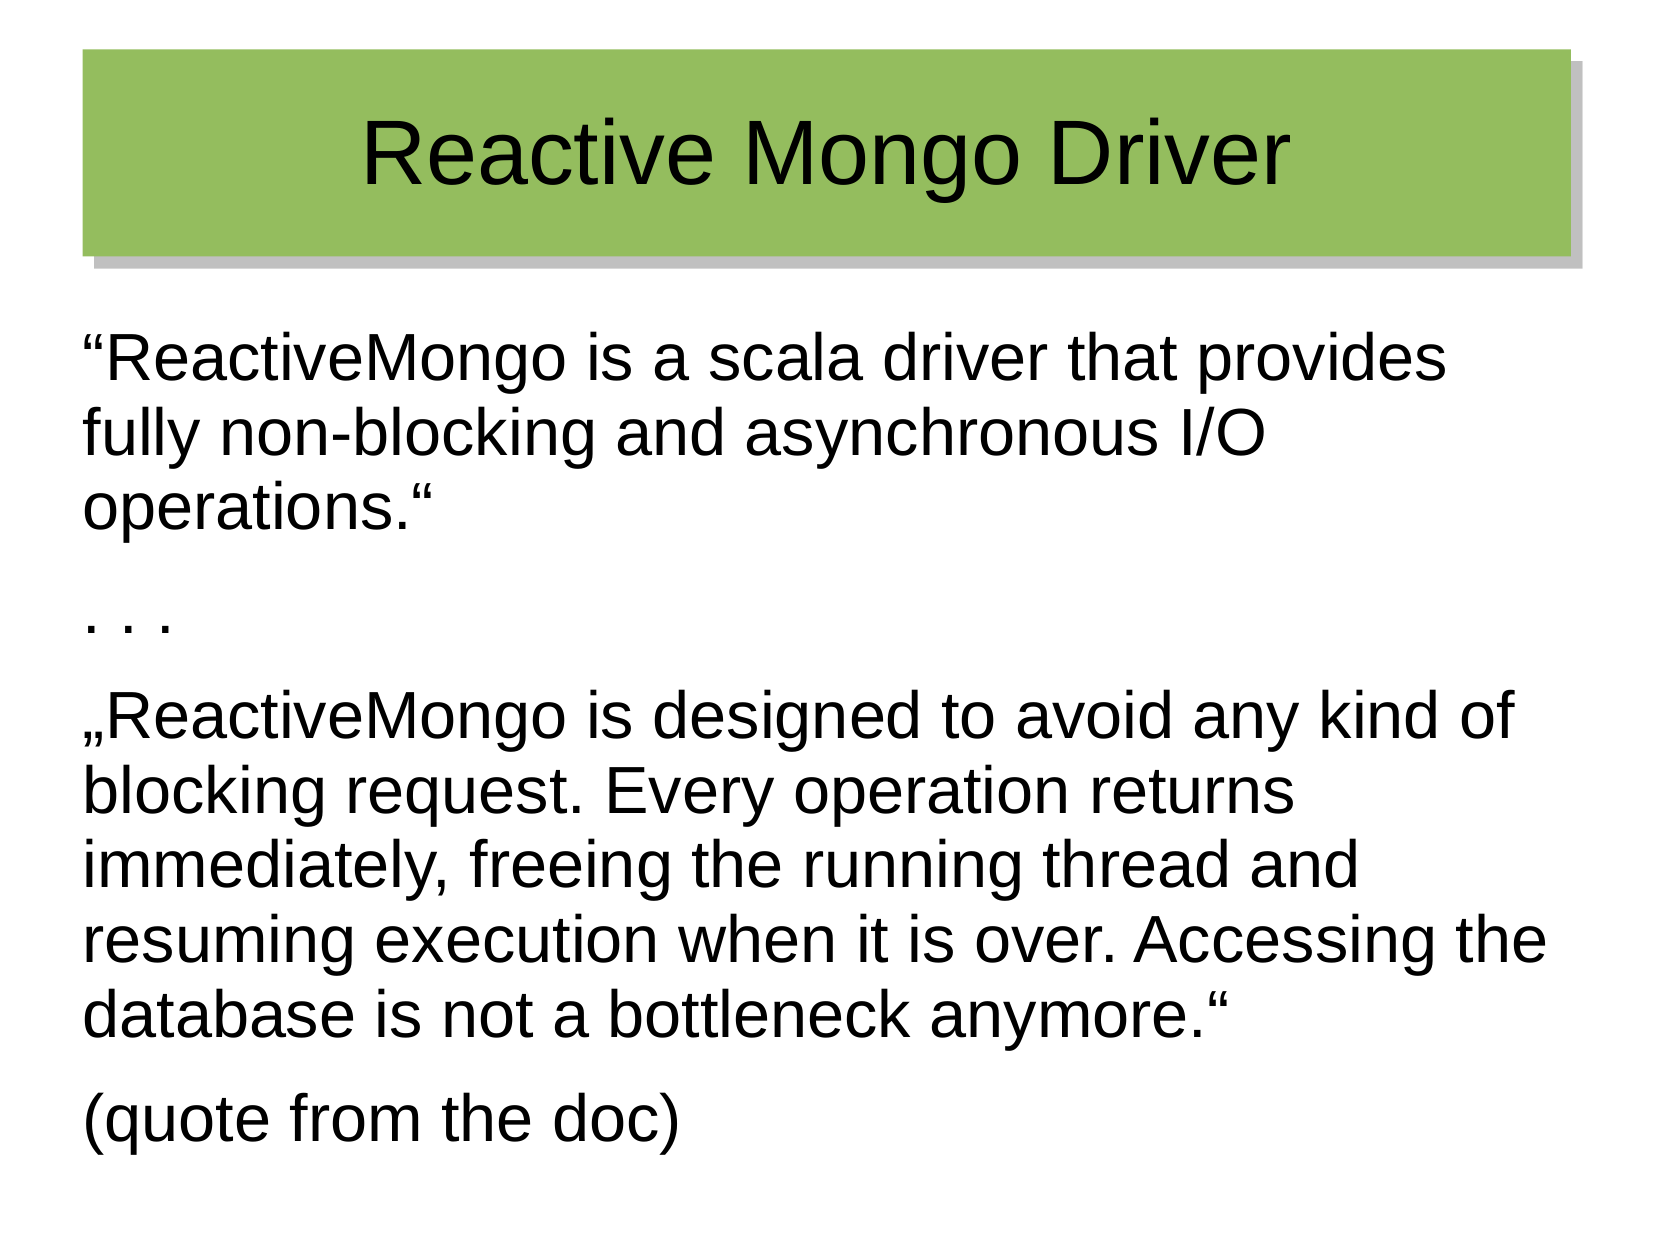

# Reactive Mongo Driver
“ReactiveMongo is a scala driver that provides fully non-blocking and asynchronous I/O operations.“
. . .
„ReactiveMongo is designed to avoid any kind of blocking request. Every operation returns immediately, freeing the running thread and resuming execution when it is over. Accessing the database is not a bottleneck anymore.“
(quote from the doc)